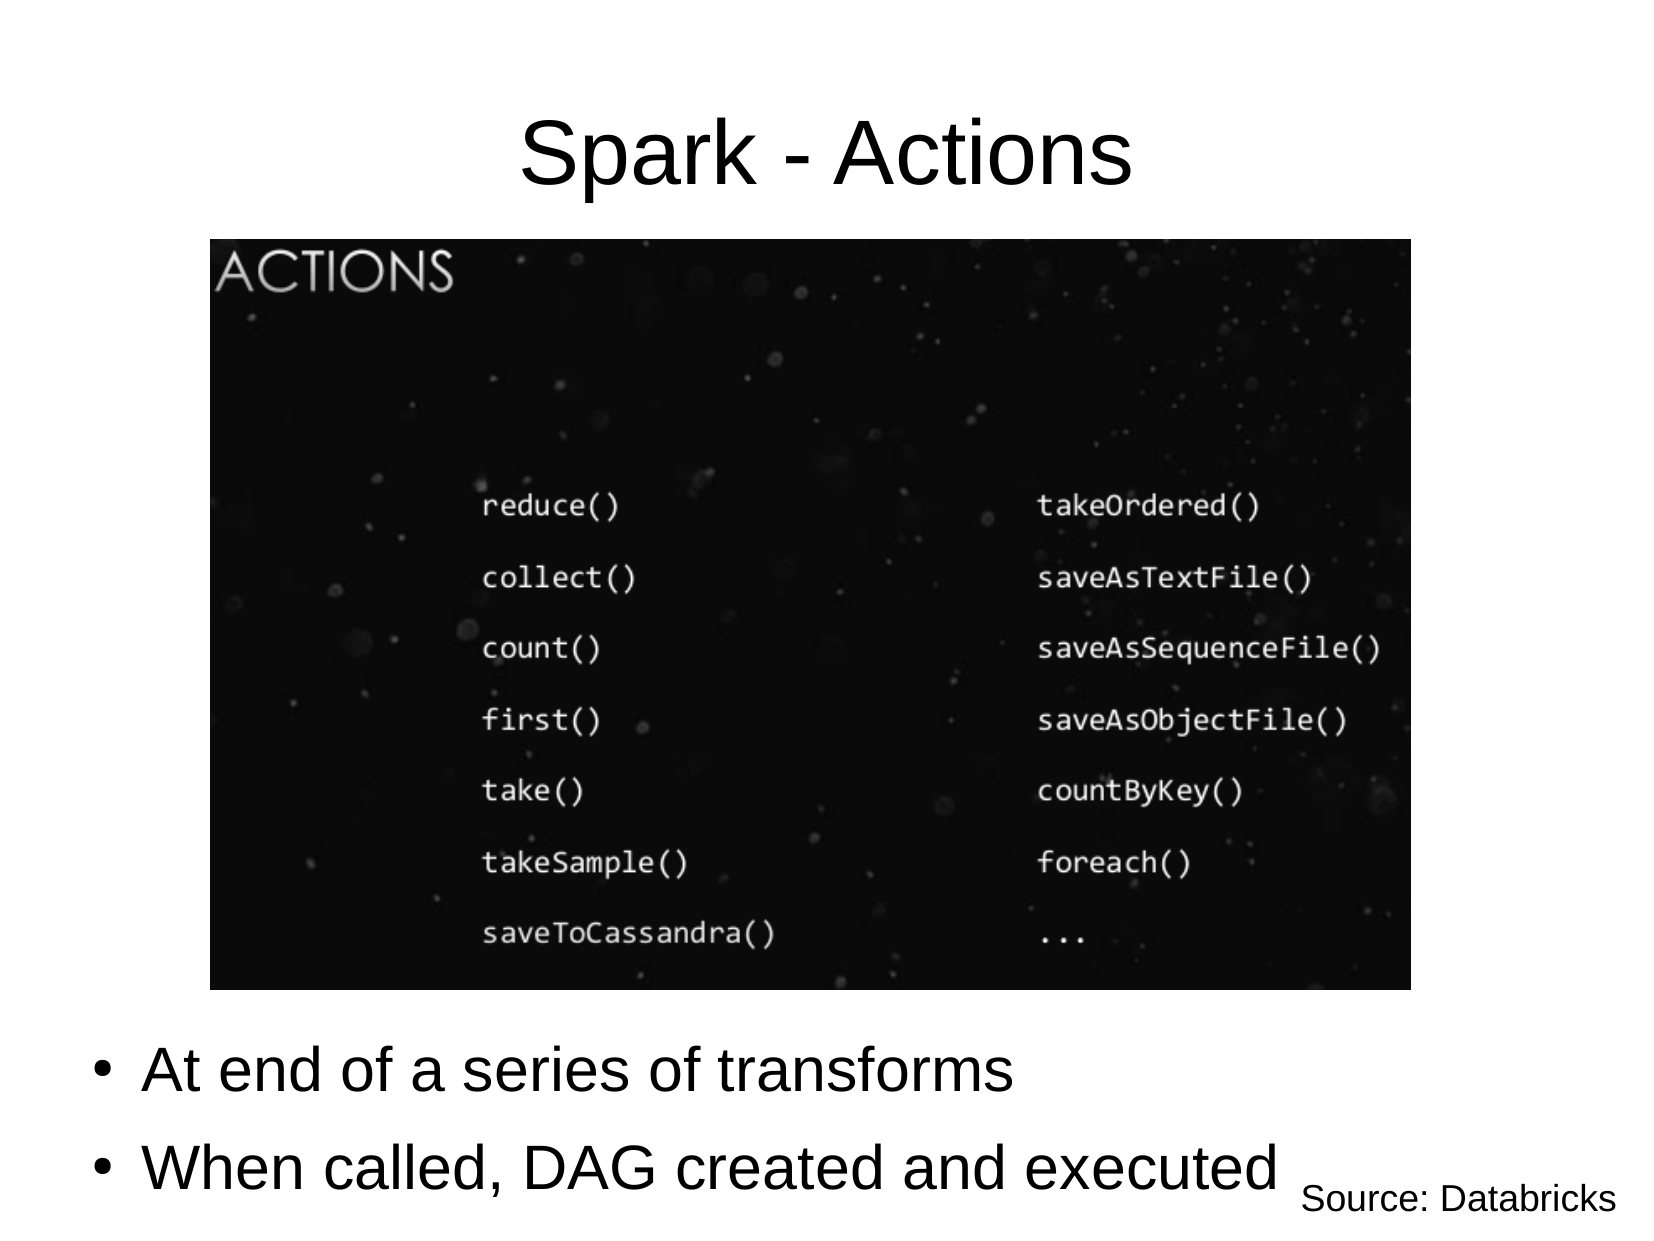

# Spark - Actions
At end of a series of transforms
When called, DAG created and executed
Source: Databricks